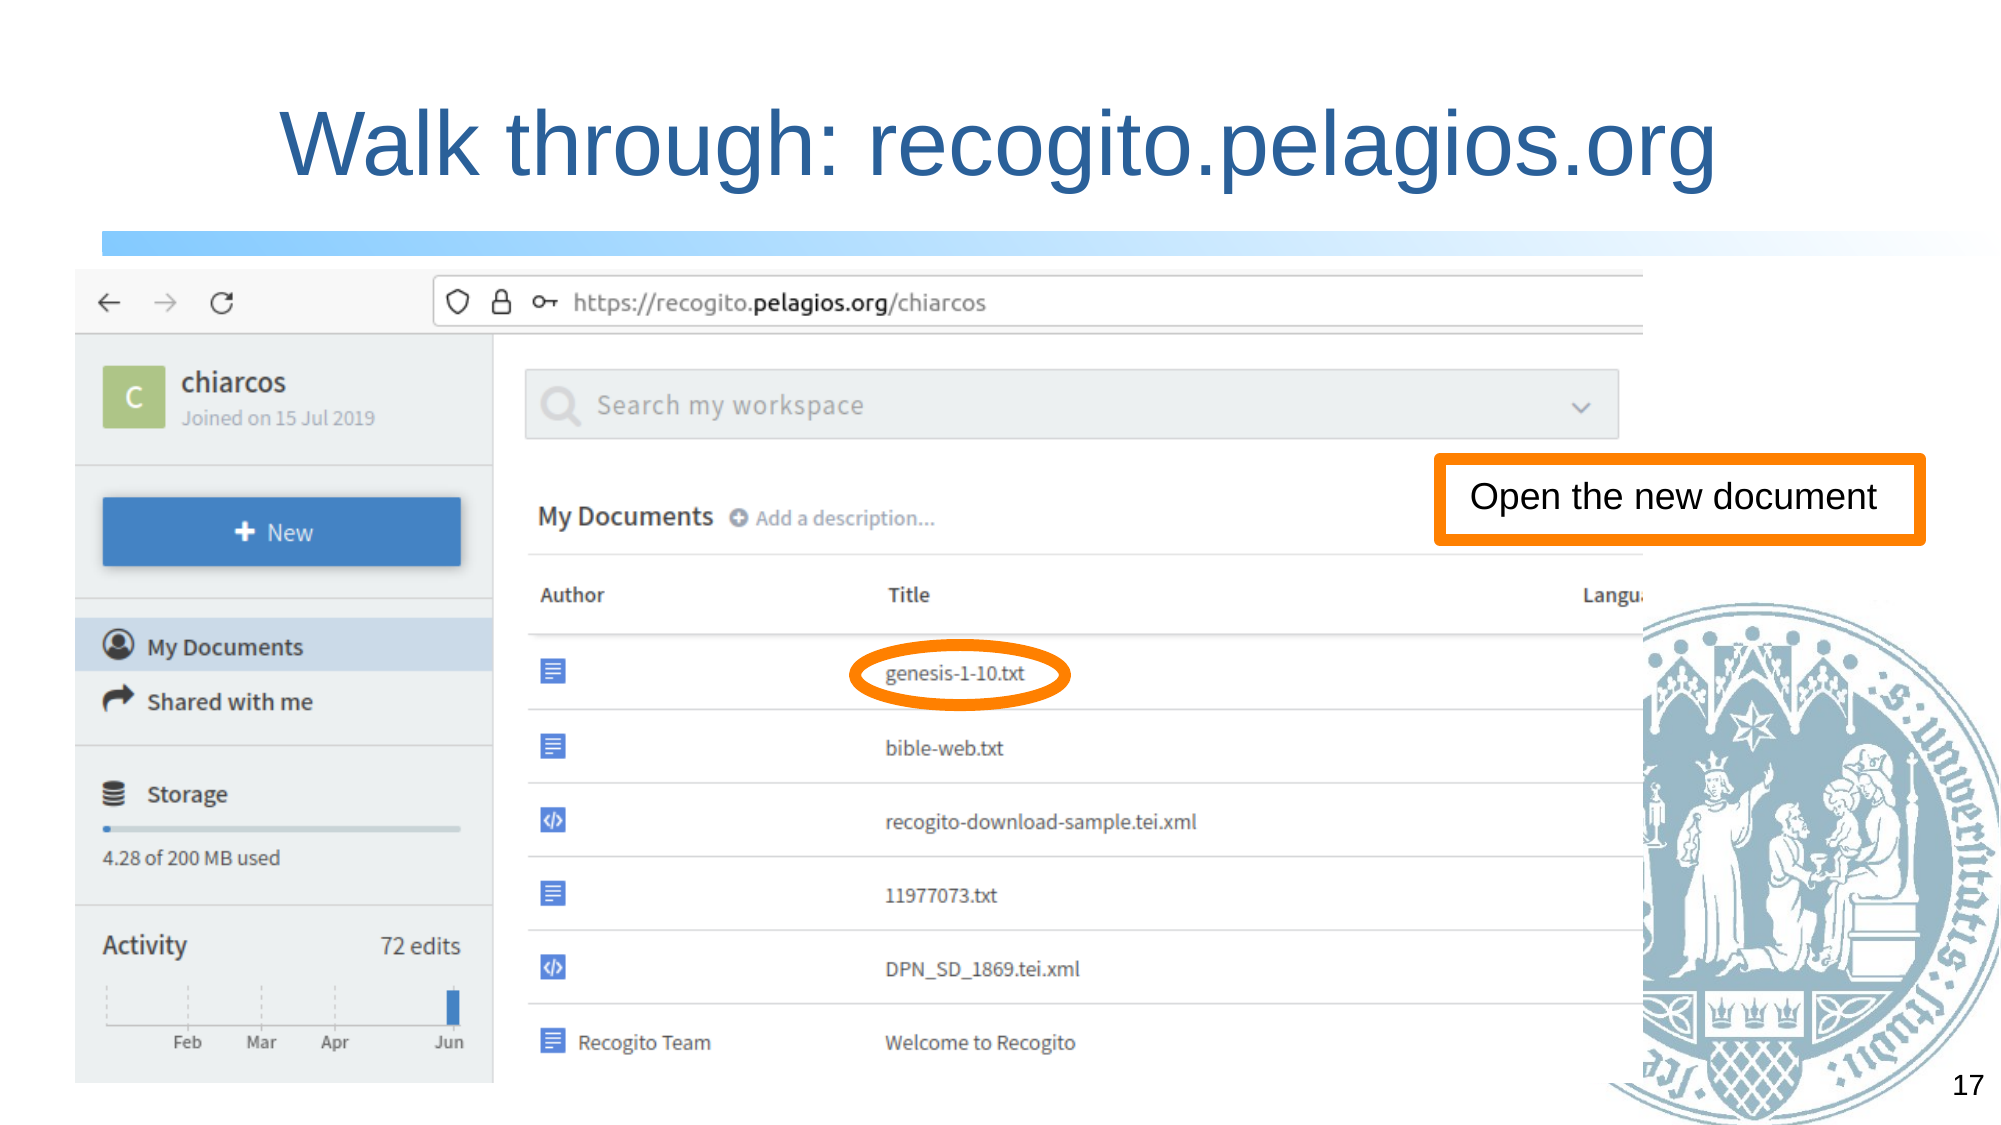

# Walk through: recogito.pelagios.org
Open the new document